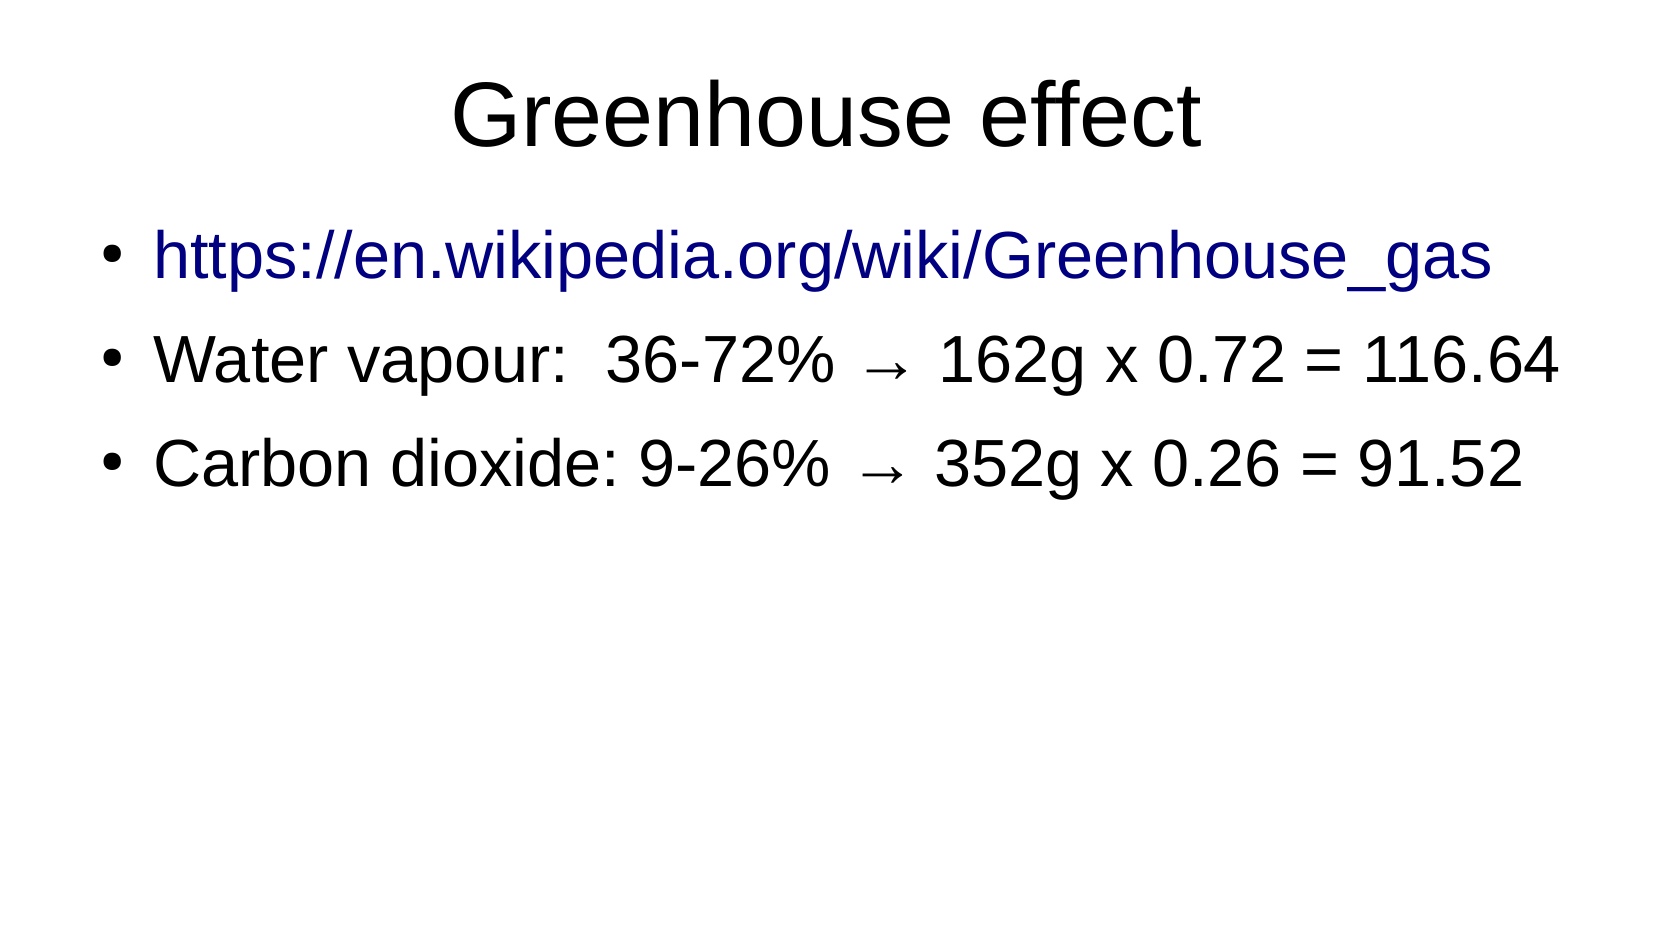

# Greenhouse effect
https://en.wikipedia.org/wiki/Greenhouse_gas
Water vapour: 36-72% → 162g x 0.72 = 116.64
Carbon dioxide: 9-26% → 352g x 0.26 = 91.52